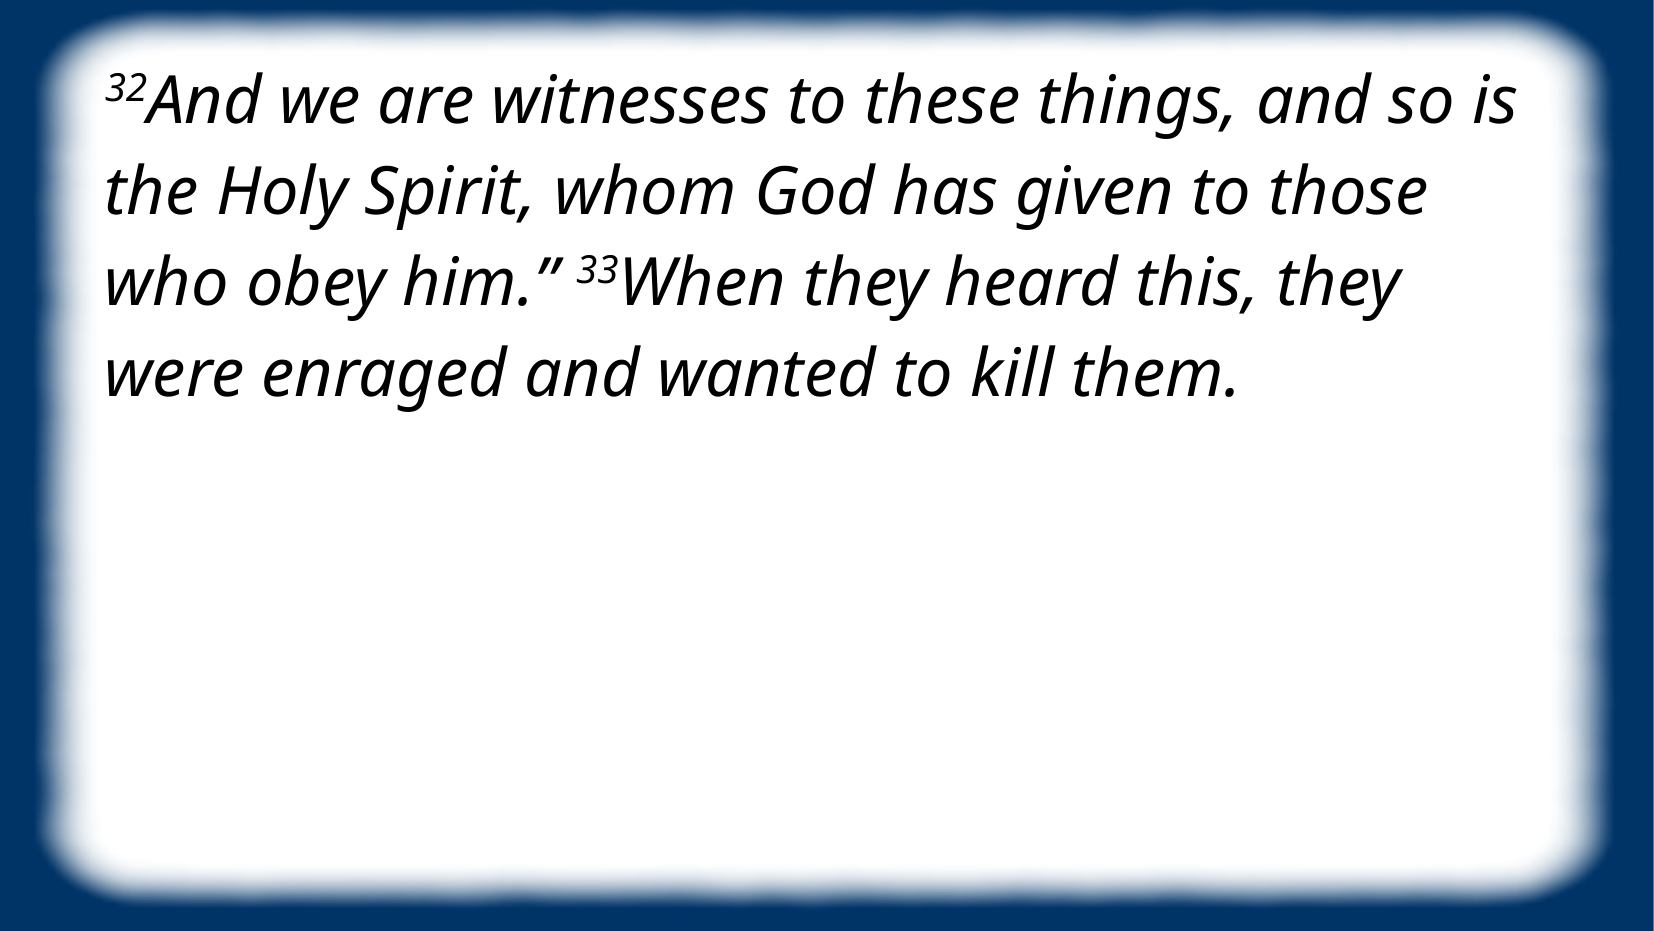

32And we are witnesses to these things, and so is the Holy Spirit, whom God has given to those who obey him.” 33When they heard this, they were enraged and wanted to kill them.